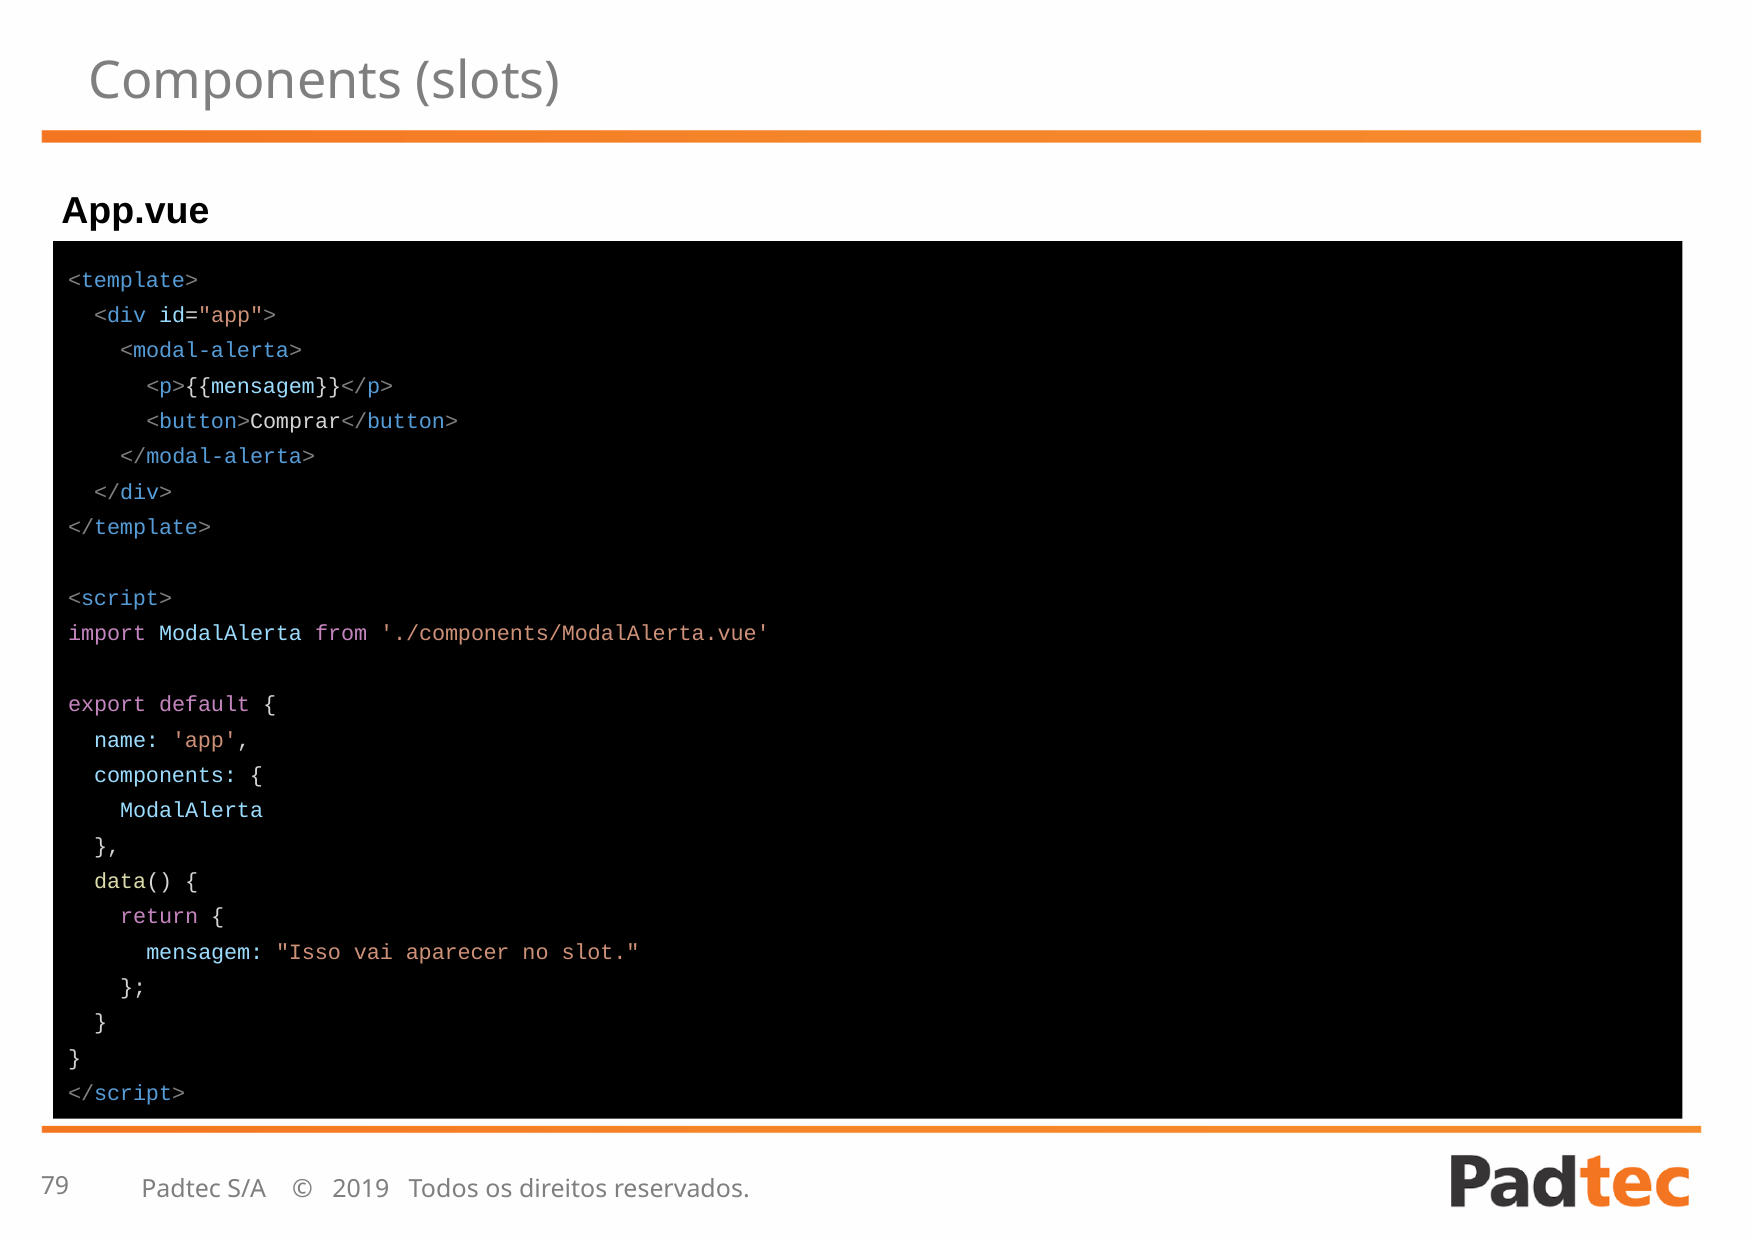

# Components (slots)
App.vue
<template>
 <div id="app">
 <modal-alerta>
 <p>{{mensagem}}</p>
 <button>Comprar</button>
 </modal-alerta>
 </div>
</template>
<script>
import ModalAlerta from './components/ModalAlerta.vue'
export default {
 name: 'app',
 components: {
 ModalAlerta
 },
 data() {
 return {
 mensagem: "Isso vai aparecer no slot."
 };
 }
}
</script>